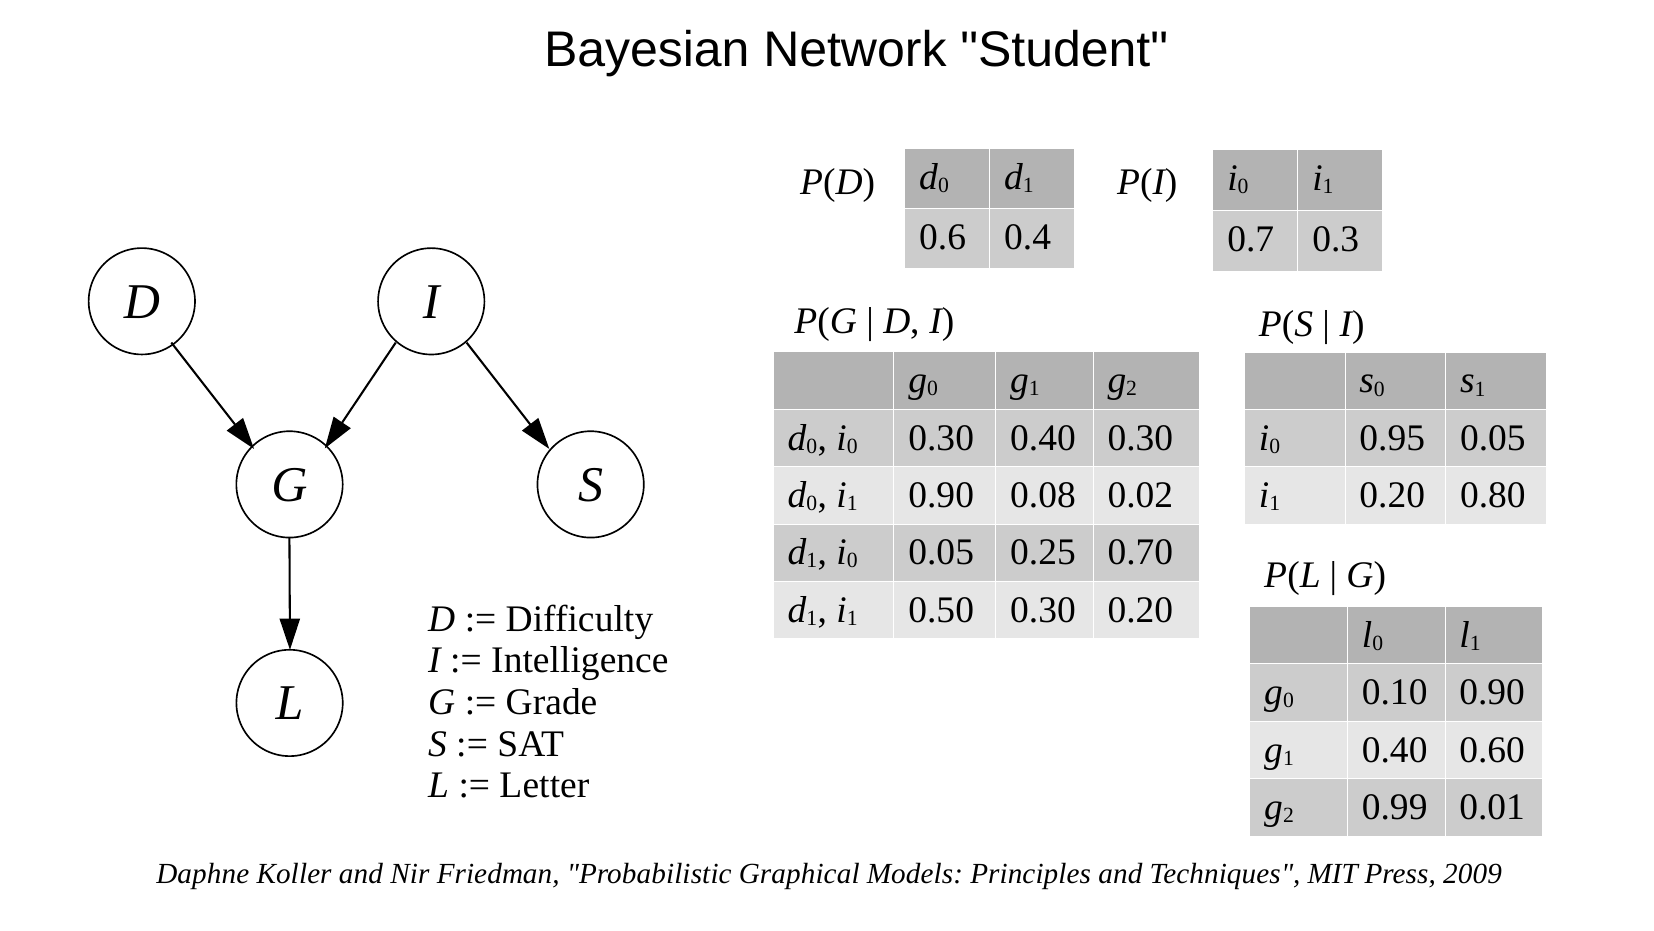

# Bayesian Network "Student"
| d0 | d1 |
| --- | --- |
| 0.6 | 0.4 |
| i0 | i1 |
| --- | --- |
| 0.7 | 0.3 |
P(D)
P(I)
D
I
P(G | D, I)
P(S | I)
| | g0 | g1 | g2 |
| --- | --- | --- | --- |
| d0, i0 | 0.30 | 0.40 | 0.30 |
| d0, i1 | 0.90 | 0.08 | 0.02 |
| d1, i0 | 0.05 | 0.25 | 0.70 |
| d1, i1 | 0.50 | 0.30 | 0.20 |
| | s0 | s1 |
| --- | --- | --- |
| i0 | 0.95 | 0.05 |
| i1 | 0.20 | 0.80 |
G
S
P(L | G)
D := Difficulty
I := Intelligence
G := Grade
S := SAT
L := Letter
| | l0 | l1 |
| --- | --- | --- |
| g0 | 0.10 | 0.90 |
| g1 | 0.40 | 0.60 |
| g2 | 0.99 | 0.01 |
L
Daphne Koller and Nir Friedman, "Probabilistic Graphical Models: Principles and Techniques", MIT Press, 2009